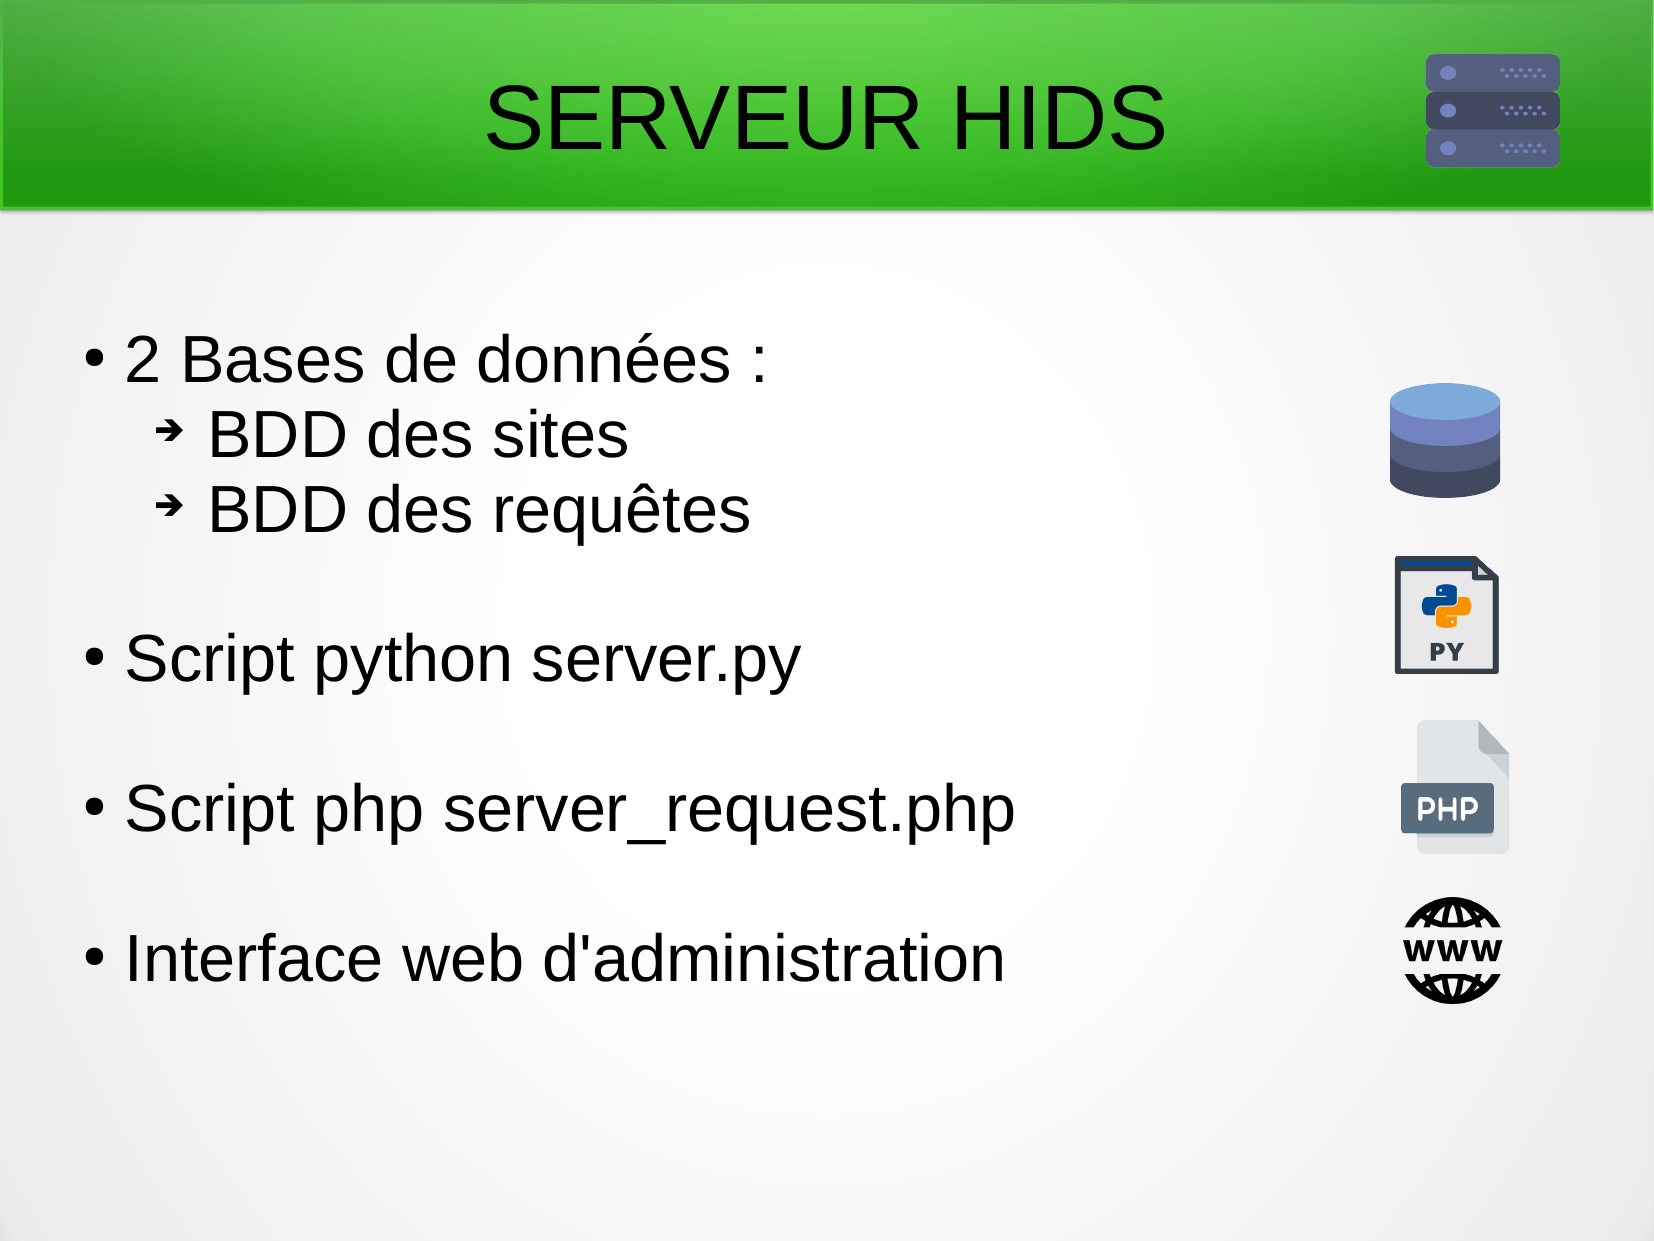

# SERVEUR HIDS
 2 Bases de données :
 BDD des sites
 BDD des requêtes
 Script python server.py
 Script php server_request.php
 Interface web d'administration